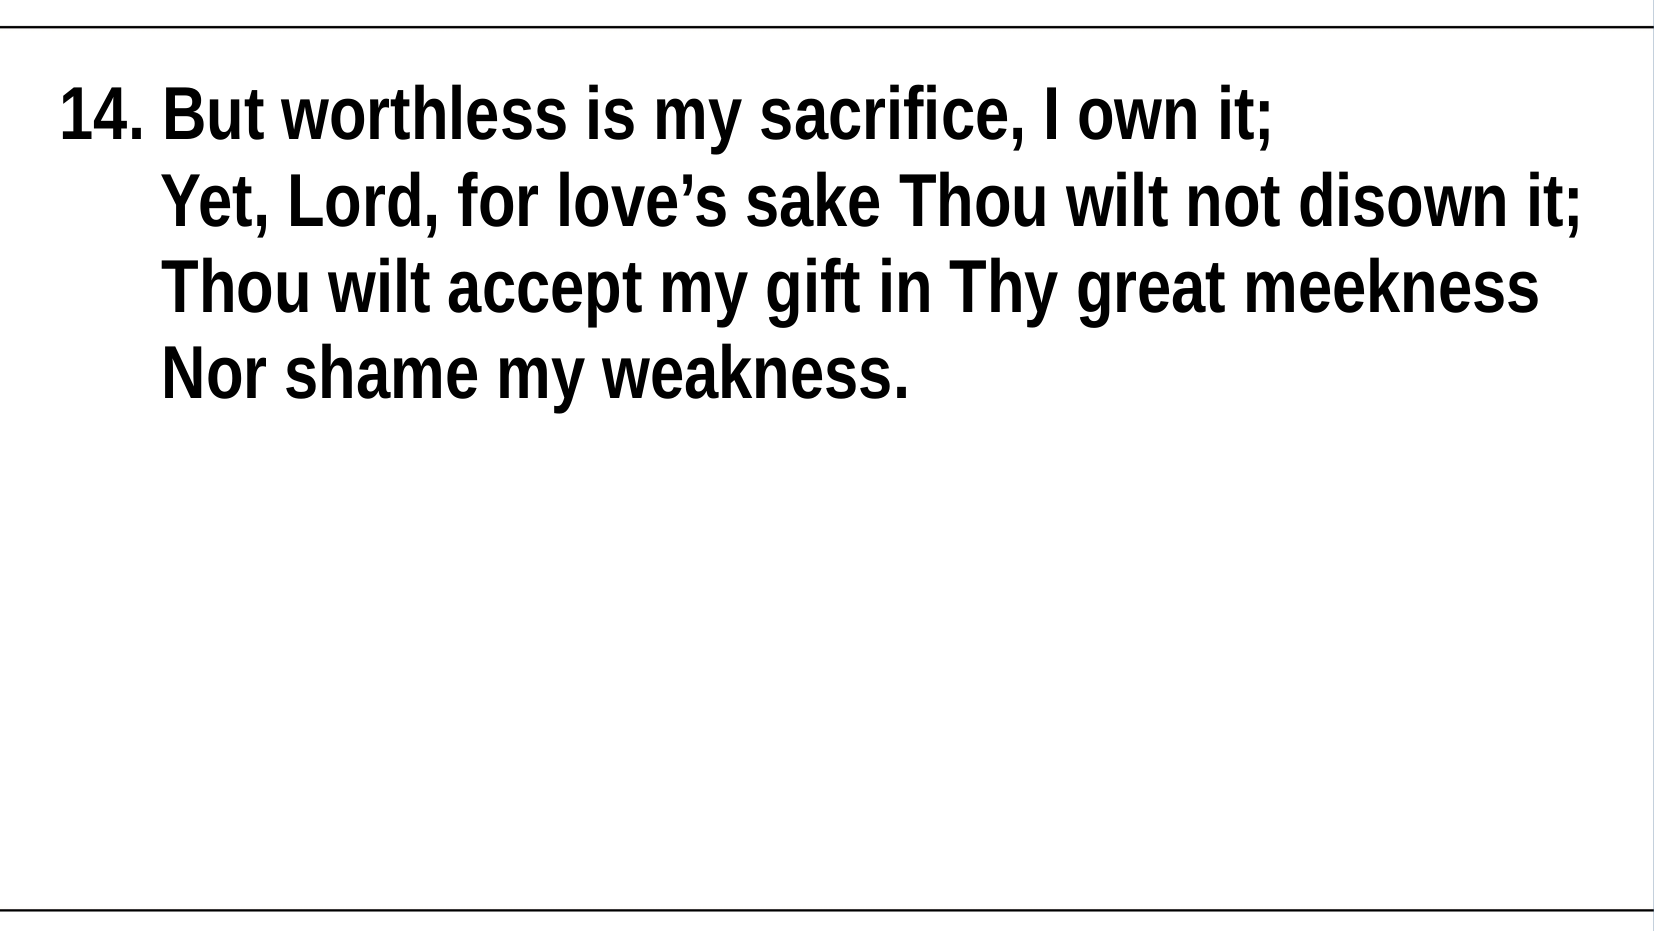

14. But worthless is my sacrifice, I own it;
 Yet, Lord, for love’s sake Thou wilt not disown it;
 Thou wilt accept my gift in Thy great meekness
 Nor shame my weakness.